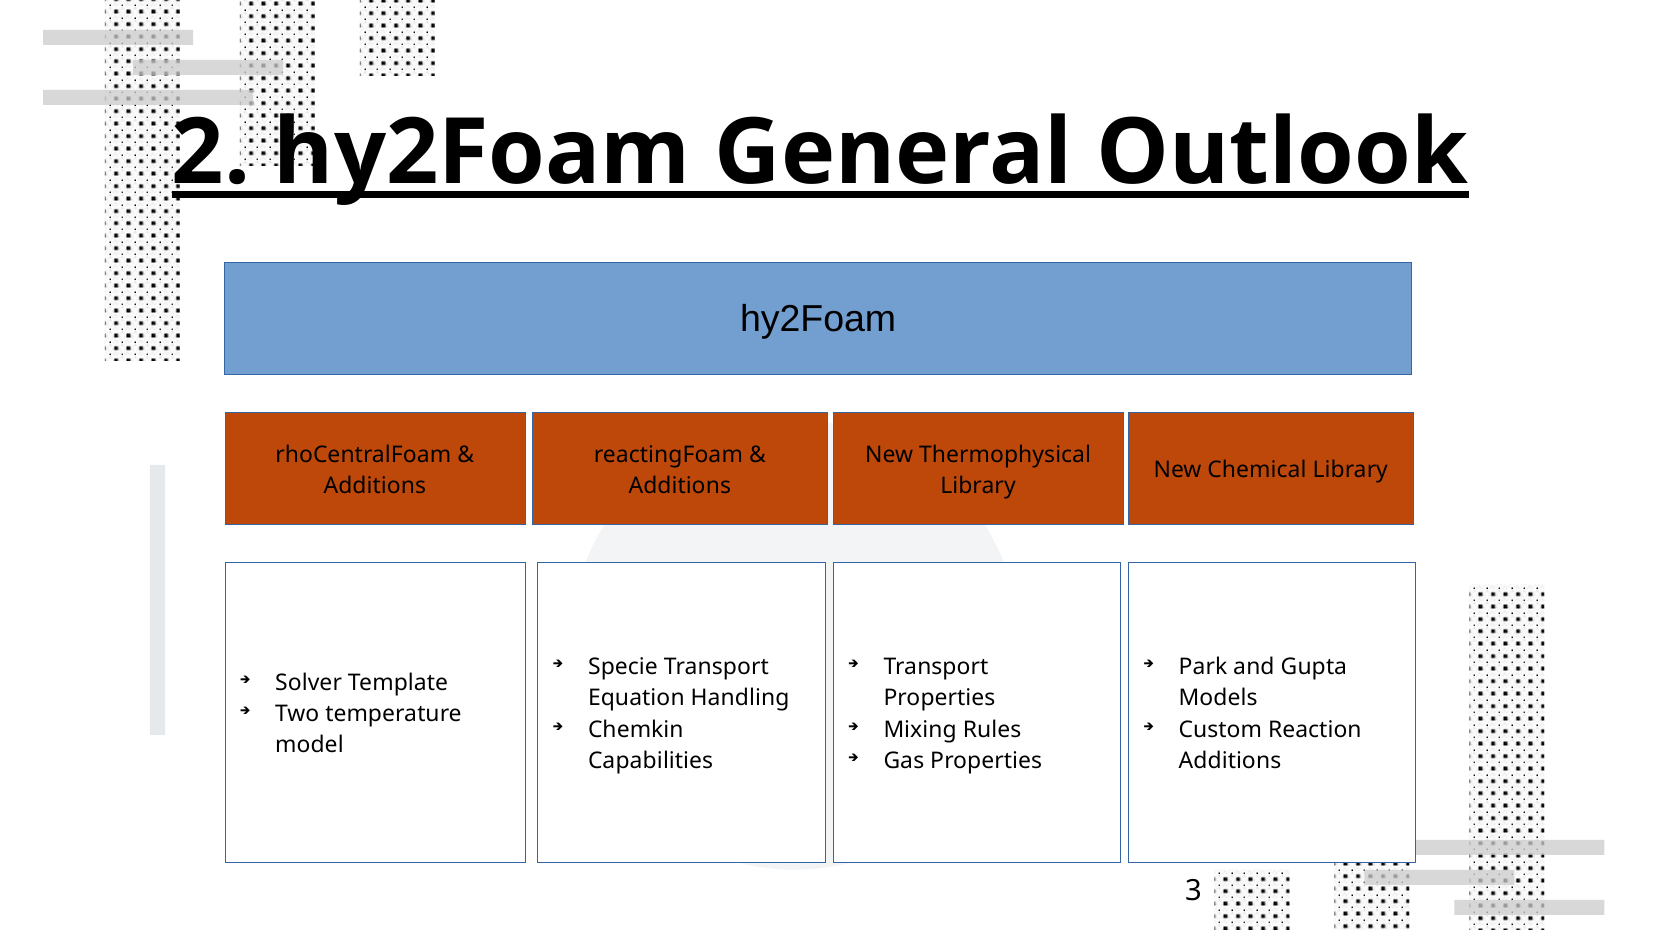

# 2. hy2Foam General Outlook
hy2Foam
rhoCentralFoam & Additions
reactingFoam & Additions
New Thermophysical Library
New Chemical Library
Solver Template
Two temperature model
Specie Transport Equation Handling
Chemkin Capabilities
Transport Properties
Mixing Rules
Gas Properties
Park and Gupta Models
Custom Reaction Additions
3